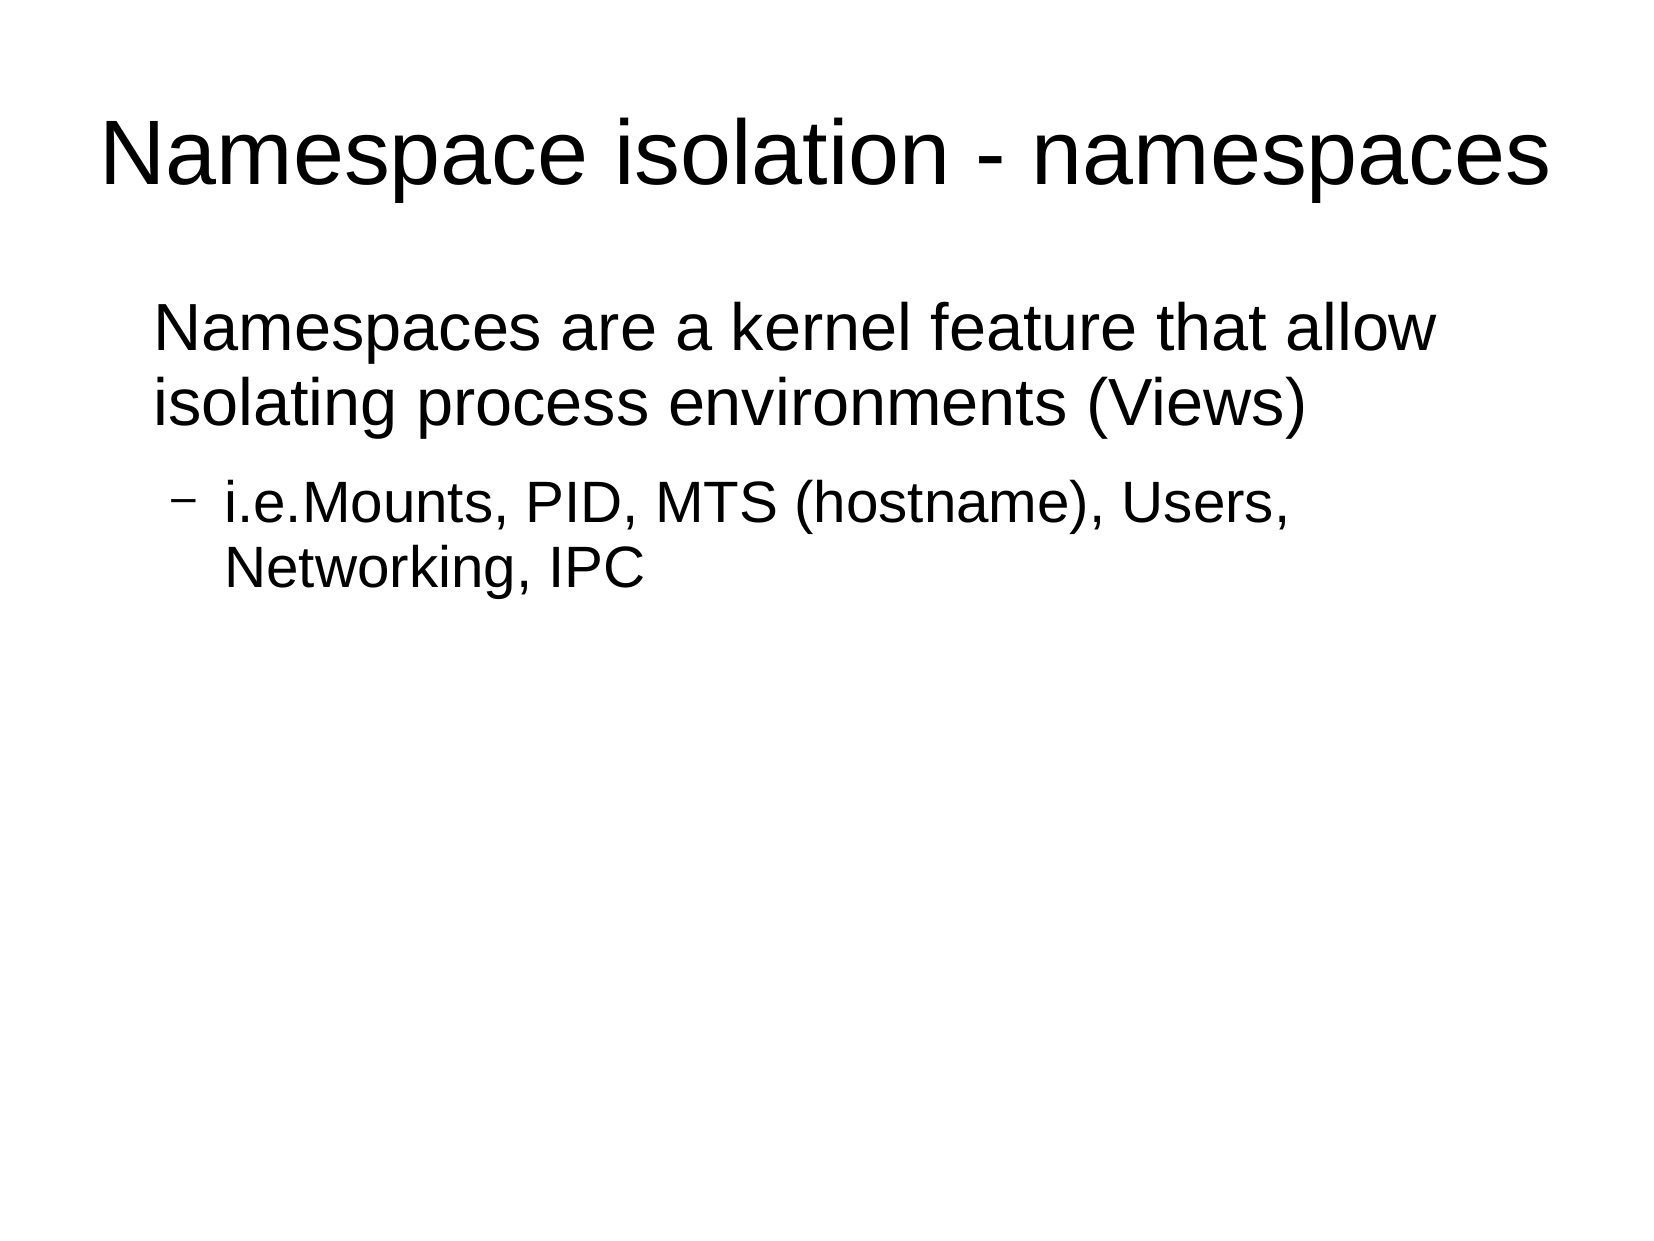

# Namespace isolation - namespaces
Namespaces are a kernel feature that allow isolating process environments (Views)
i.e.Mounts, PID, MTS (hostname), Users, Networking, IPC